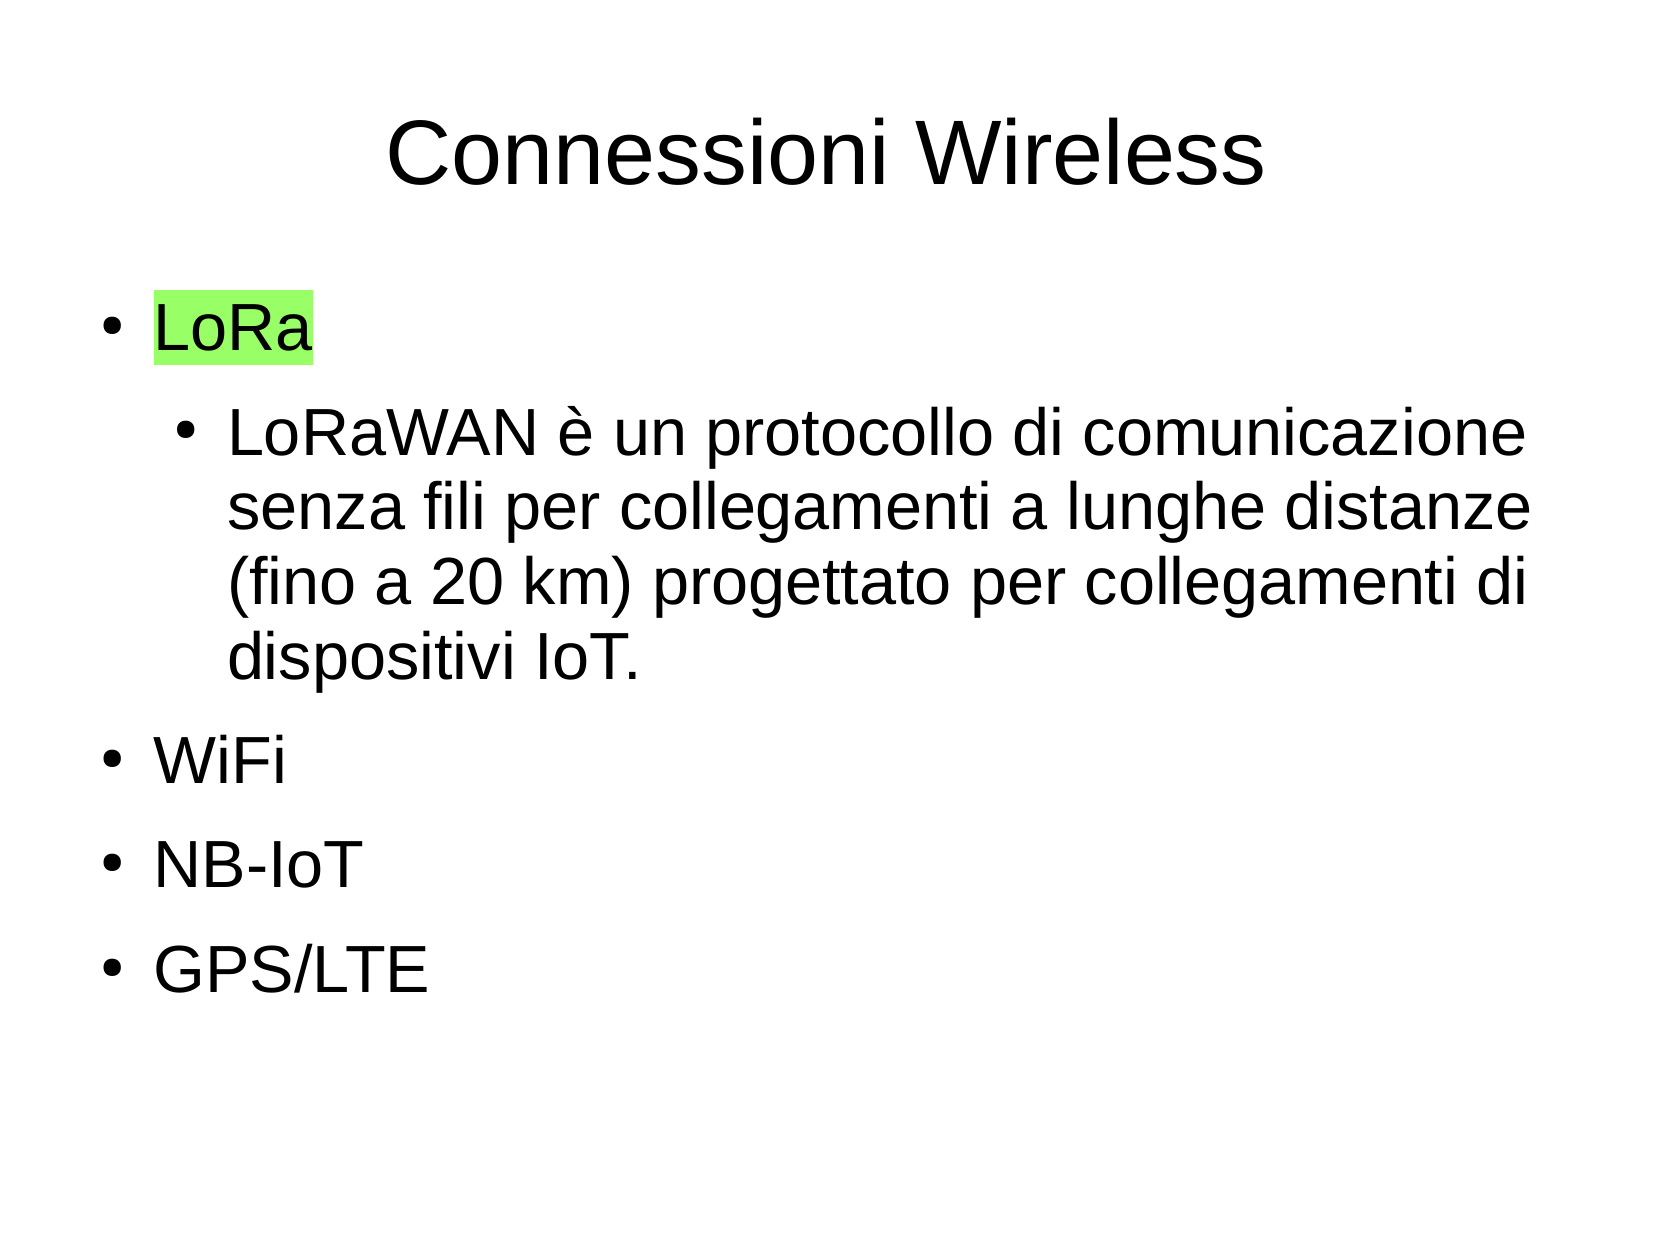

# Connessioni Wireless
LoRa
LoRaWAN è un protocollo di comunicazione senza fili per collegamenti a lunghe distanze (fino a 20 km) progettato per collegamenti di dispositivi IoT.
WiFi
NB-IoT
GPS/LTE